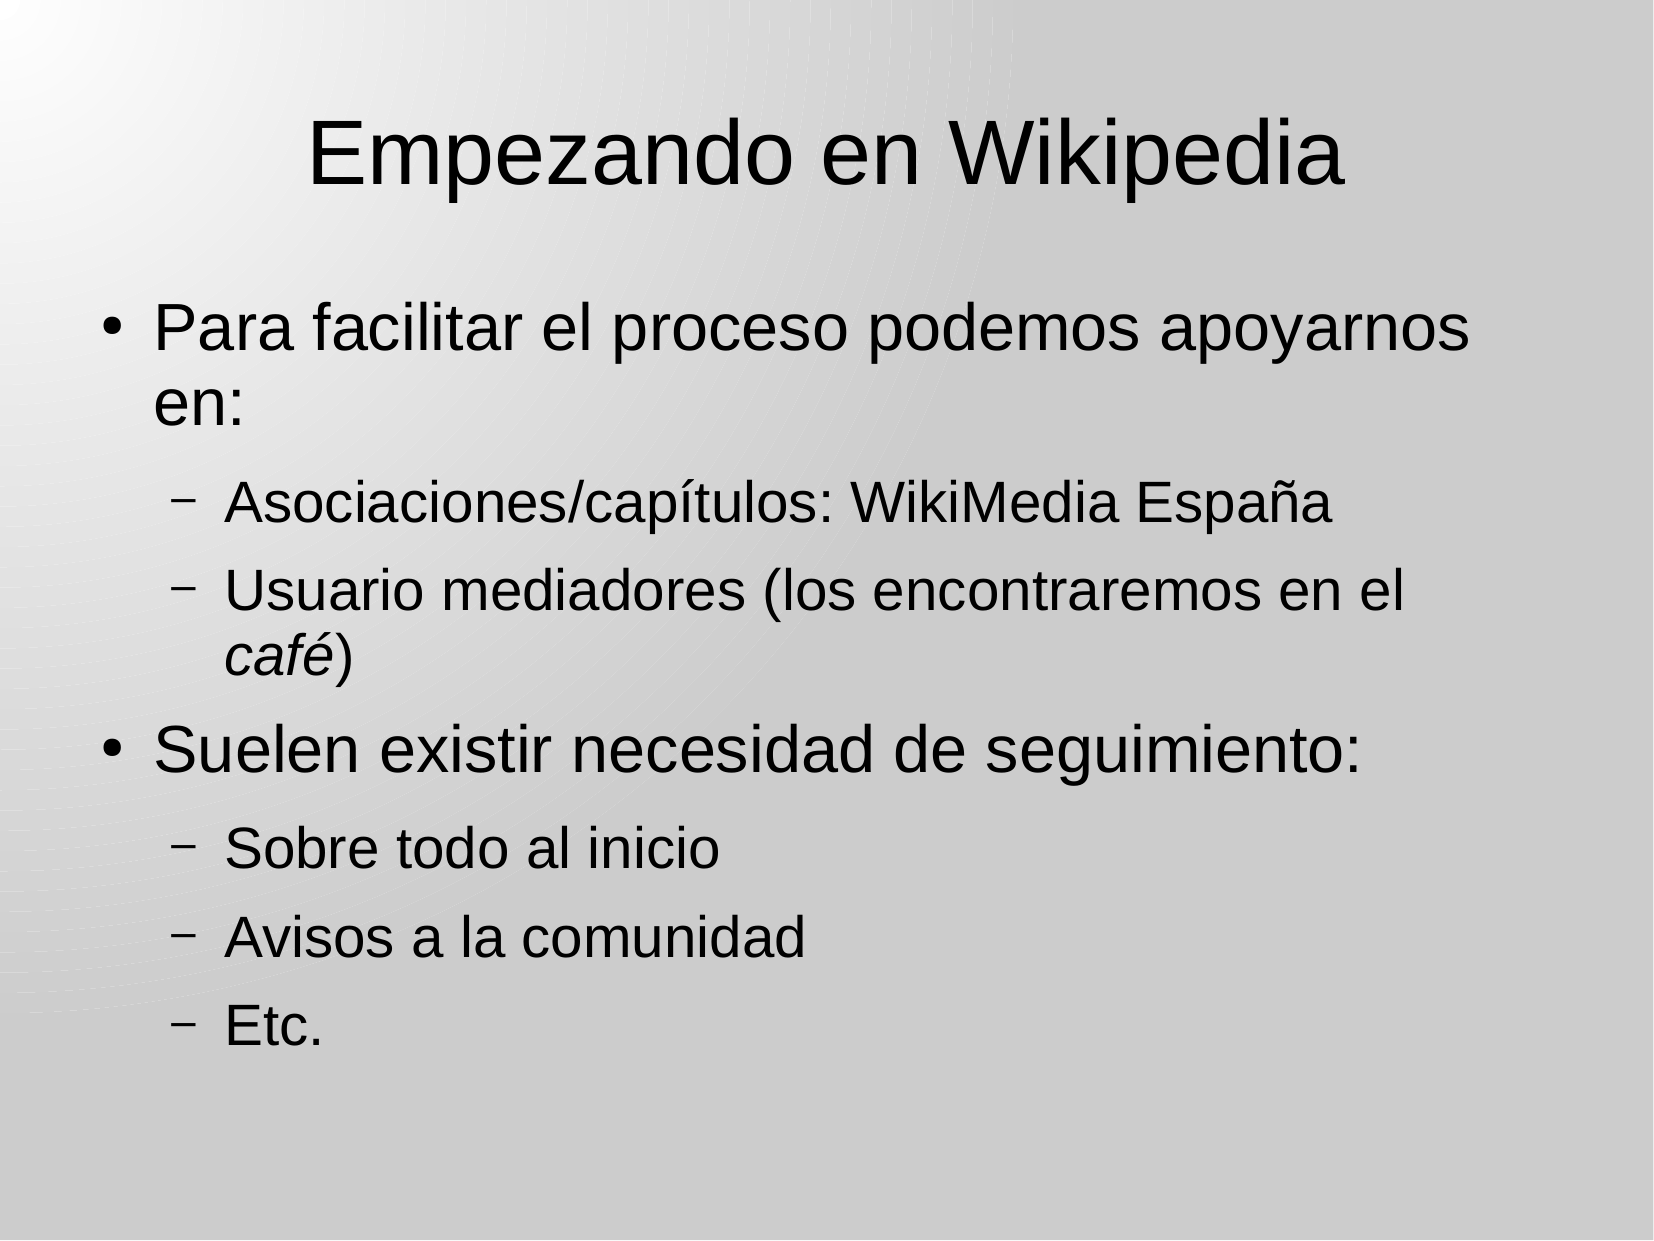

# Empezando en Wikipedia
Para facilitar el proceso podemos apoyarnos en:
Asociaciones/capítulos: WikiMedia España
Usuario mediadores (los encontraremos en el café)
Suelen existir necesidad de seguimiento:
Sobre todo al inicio
Avisos a la comunidad
Etc.